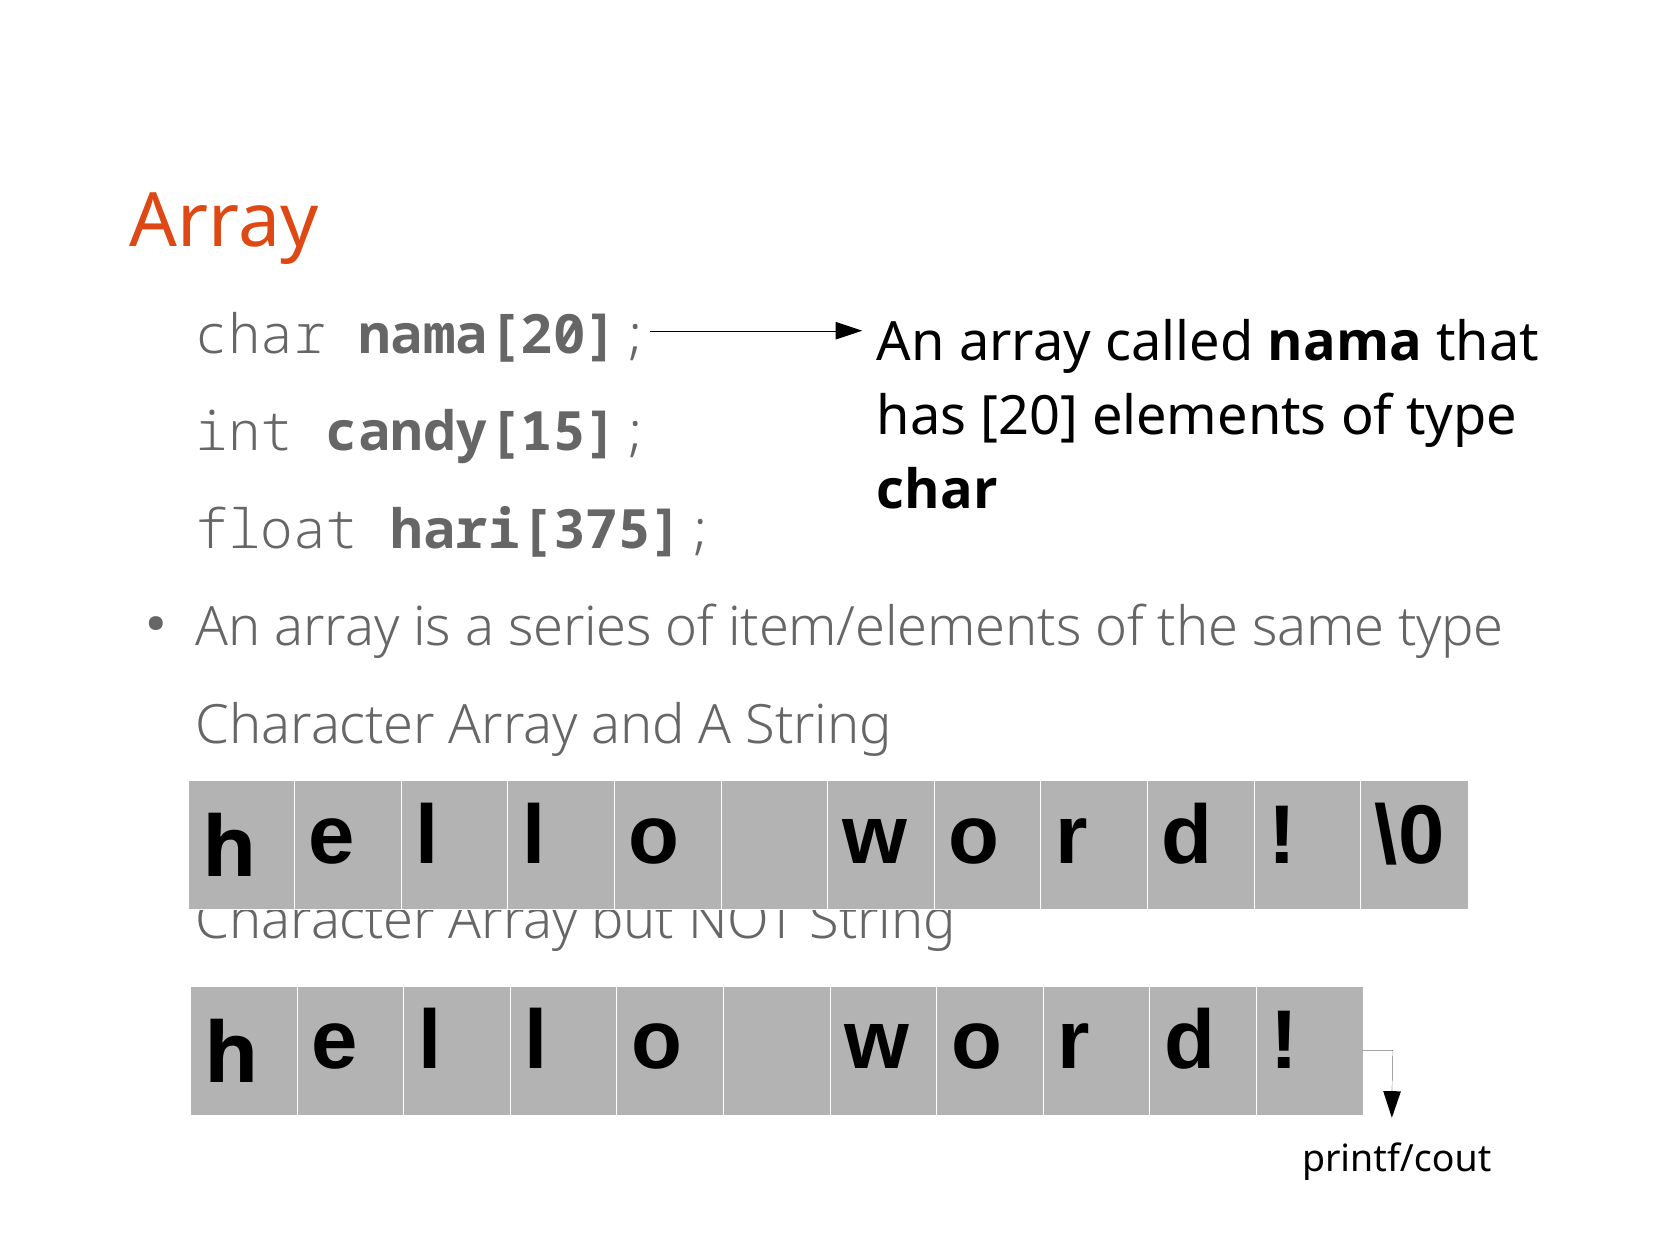

# Array
char nama[20];
int candy[15];
float hari[375];
An array is a series of item/elements of the same type
Character Array and A String
Character Array but NOT String
An array called nama that has [20] elements of type char
| h | e | l | l | o | | w | o | r | d | ! | \0 |
| --- | --- | --- | --- | --- | --- | --- | --- | --- | --- | --- | --- |
| h | e | l | l | o | | w | o | r | d | ! |
| --- | --- | --- | --- | --- | --- | --- | --- | --- | --- | --- |
printf/cout